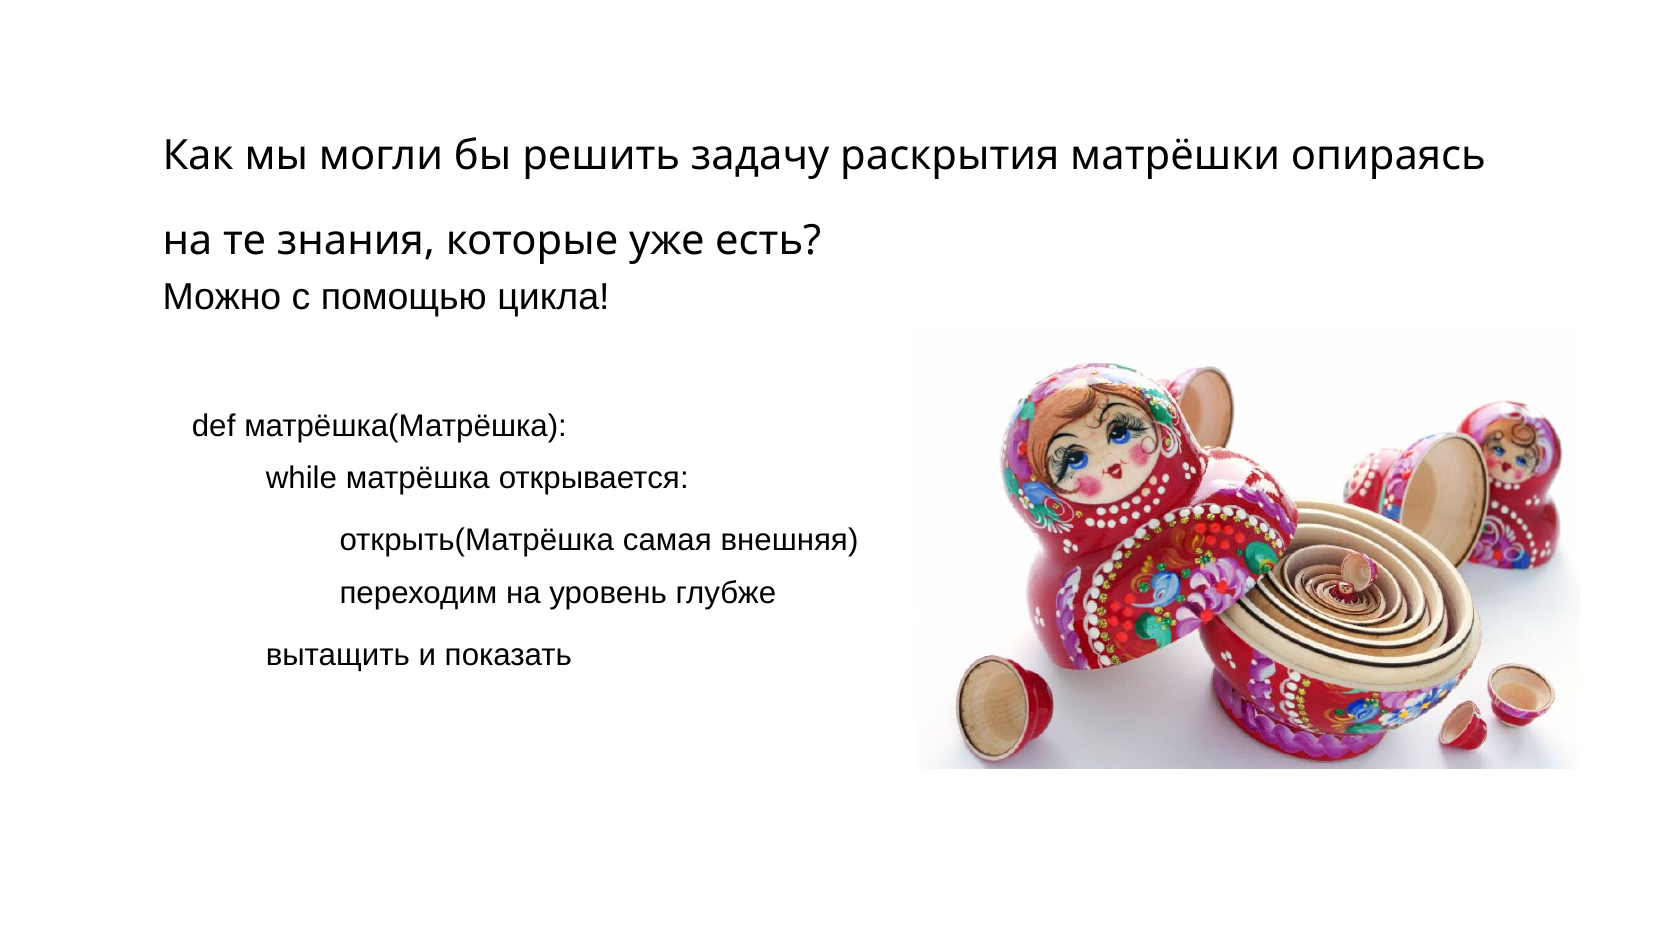

Как мы могли бы решить задачу раскрытия матрёшки опираясь на те знания, которые уже есть?
Можно с помощью цикла!
def матрёшка(Матрёшка):
	while матрёшка открывается:
		открыть(Матрёшка самая внешняя)
		переходим на уровень глубже
	вытащить и показать